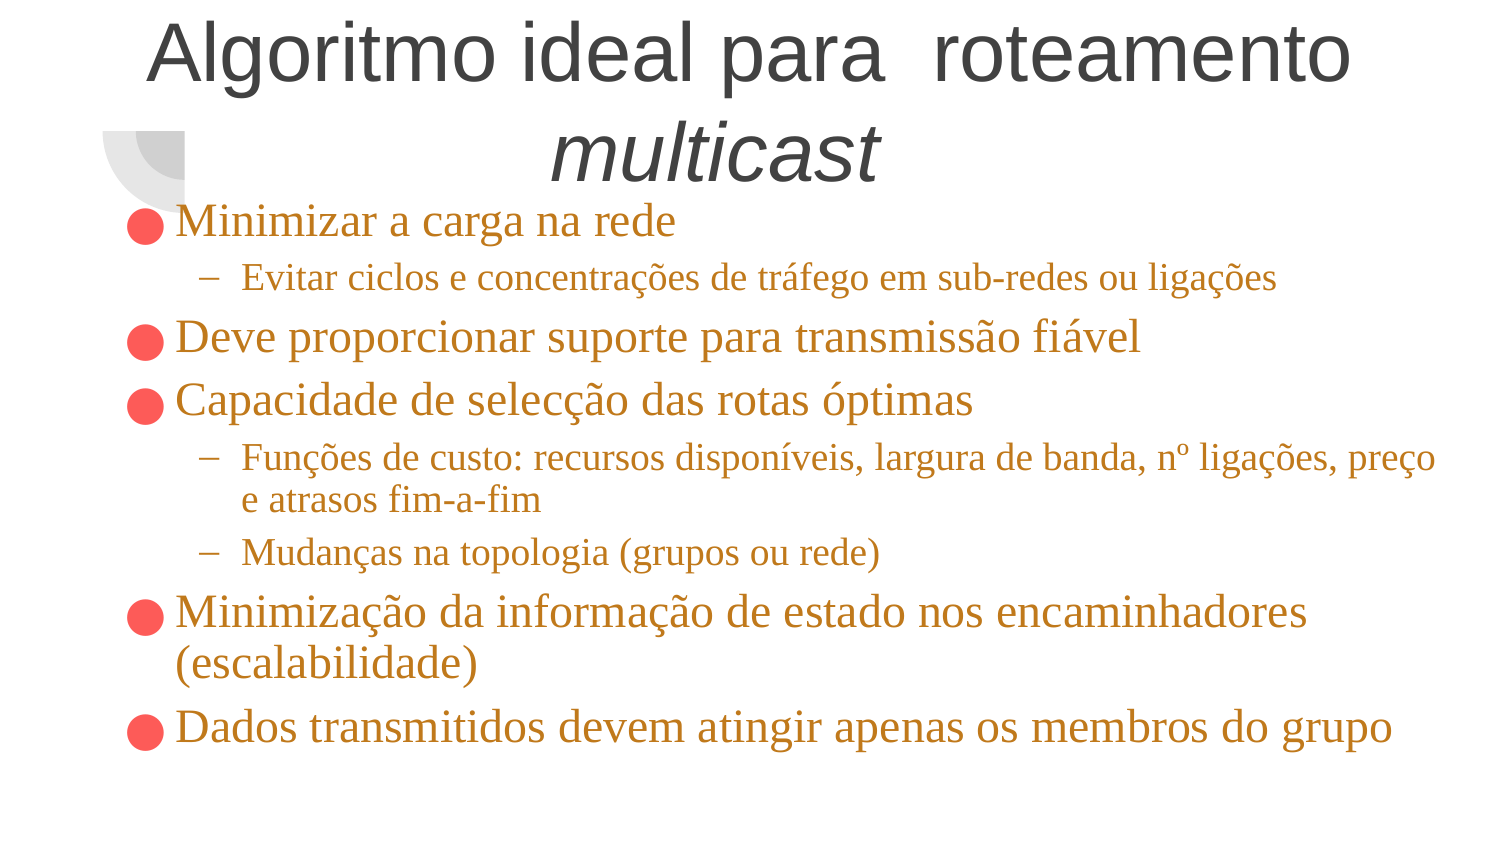

# Algoritmo ideal para roteamento multicast
Minimizar a carga na rede
Evitar ciclos e concentrações de tráfego em sub-redes ou ligações
Deve proporcionar suporte para transmissão fiável
Capacidade de selecção das rotas óptimas
Funções de custo: recursos disponíveis, largura de banda, nº ligações, preço e atrasos fim-a-fim
Mudanças na topologia (grupos ou rede)
Minimização da informação de estado nos encaminhadores (escalabilidade)
Dados transmitidos devem atingir apenas os membros do grupo